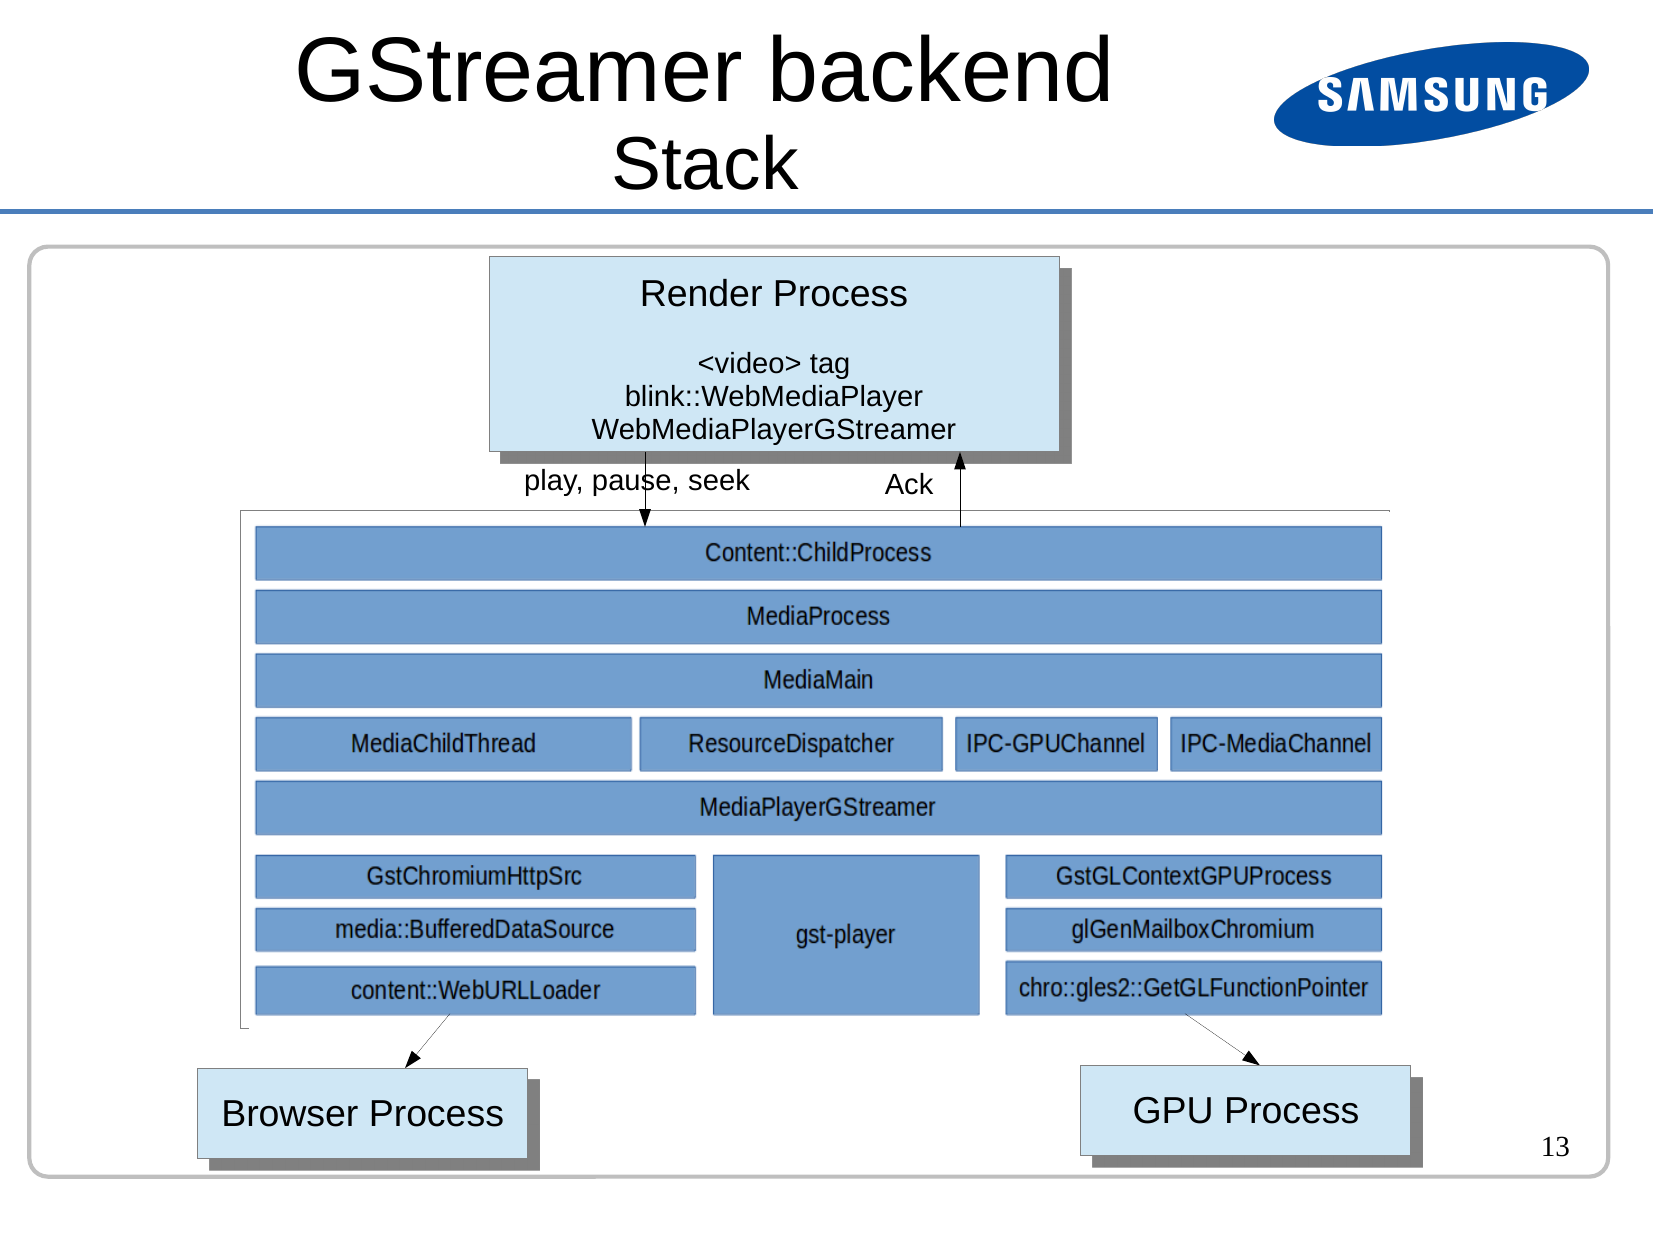

GStreamer backend
Stack
#
Render Process
<video> tag
blink::WebMediaPlayer
WebMediaPlayerGStreamer
play, pause, seek
Ack
GPU Process
Browser Process
13